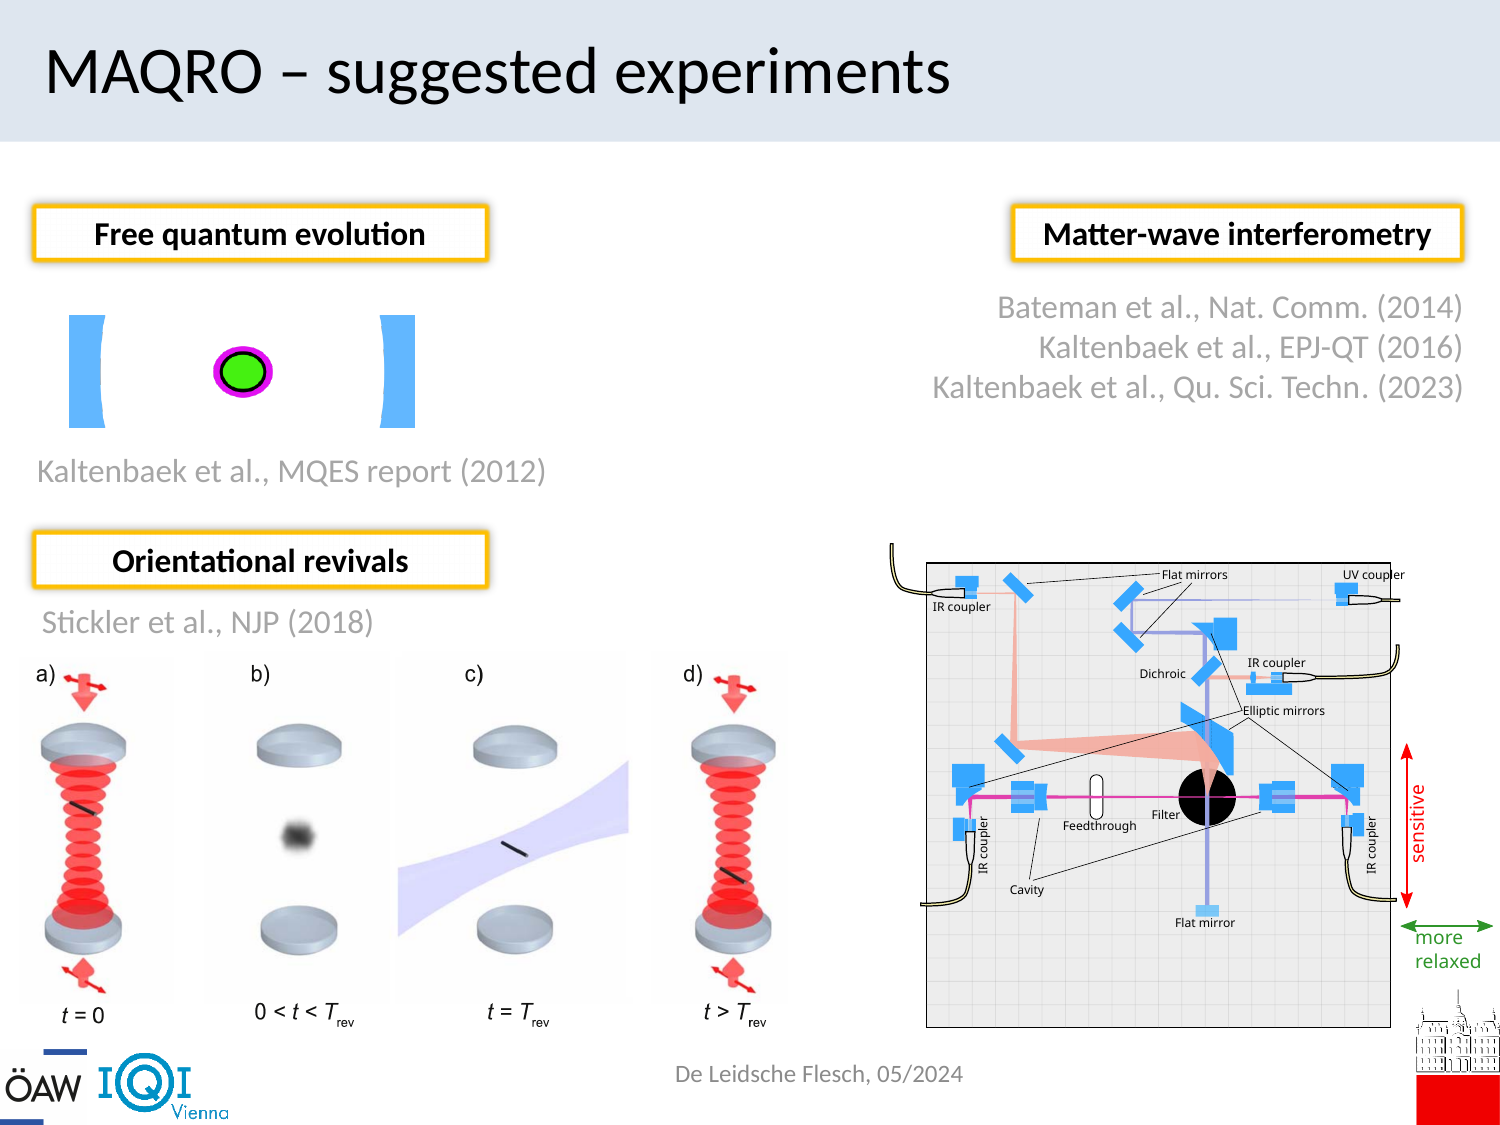

# MAQRO – suggested experiments
Free quantum evolution
Matter-wave interferometry
Bateman et al., Nat. Comm. (2014)
Kaltenbaek et al., EPJ-QT (2016)
Kaltenbaek et al., Qu. Sci. Techn. (2023)
Kaltenbaek et al., MQES report (2012)
Orientational revivals
Stickler et al., NJP (2018)
De Leidsche Flesch, 05/2024